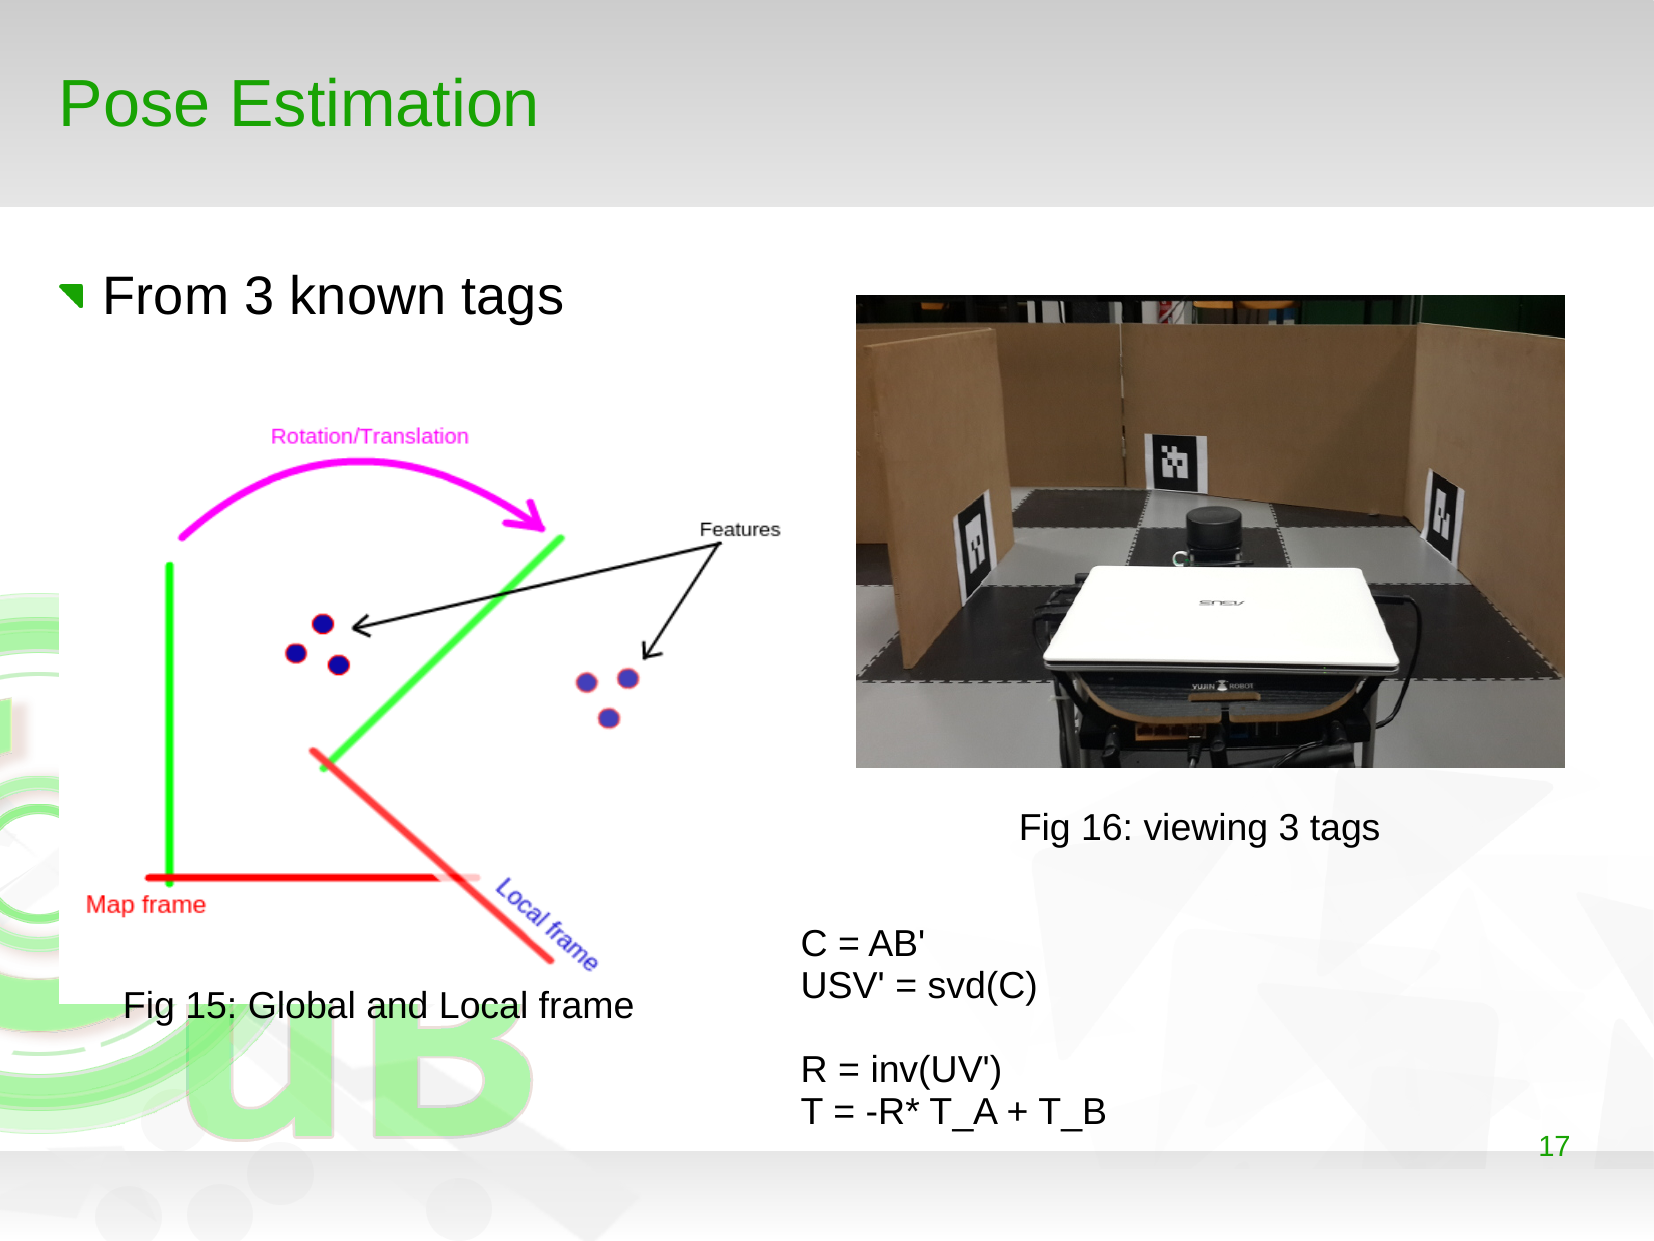

# Pose Estimation
From 3 known tags
Fig 16: viewing 3 tags
C = AB'
USV' = svd(C)
R = inv(UV')
T = -R* T_A + T_B
Fig 15: Global and Local frame
17